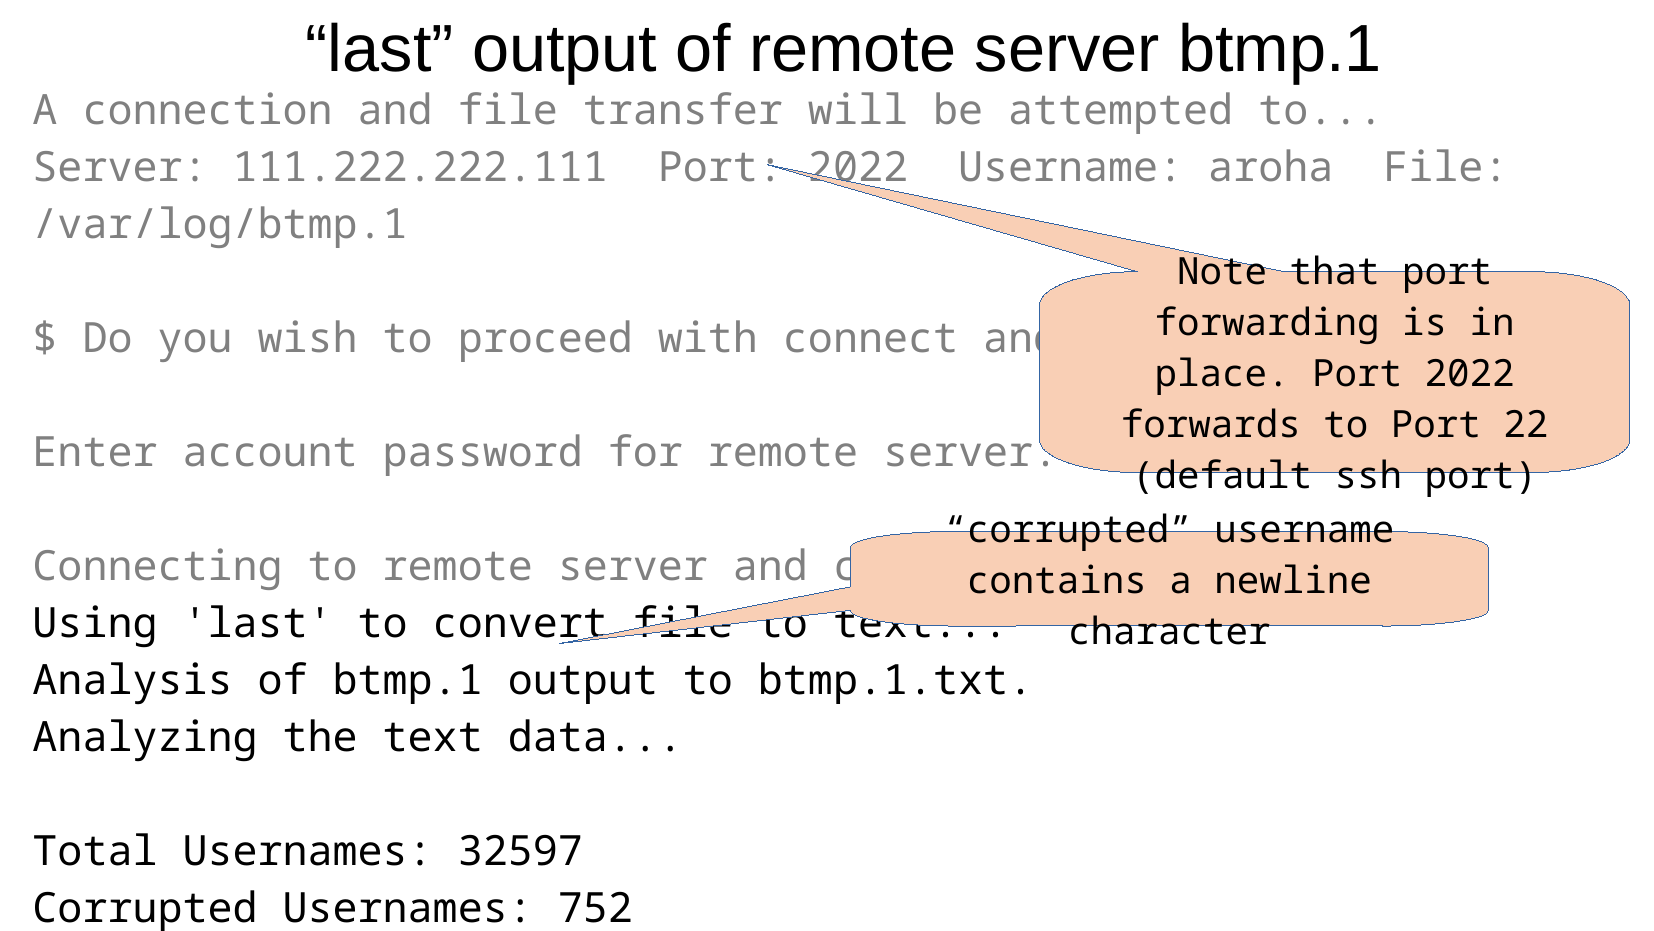

# “last” output of remote server btmp.1
A connection and file transfer will be attempted to...
Server: 111.222.222.111 Port: 2022 Username: aroha File: /var/log/btmp.1
$ Do you wish to proceed with connect and transfer? [Y/n]: y
Enter account password for remote server:
Connecting to remote server and copyong file...
Using 'last' to convert file to text...
Analysis of btmp.1 output to btmp.1.txt.
Analyzing the text data...
Total Usernames: 32597
Corrupted Usernames: 752
Total failed ssh logins for the month: 573147
Max attempts from one ip address: 8764
Total number of ip addresses performing attempts: 5903
Most popular Username: root with 85133 attempts.
Note that port forwarding is in place. Port 2022 forwards to Port 22 (default ssh port)
“corrupted” username contains a newline character